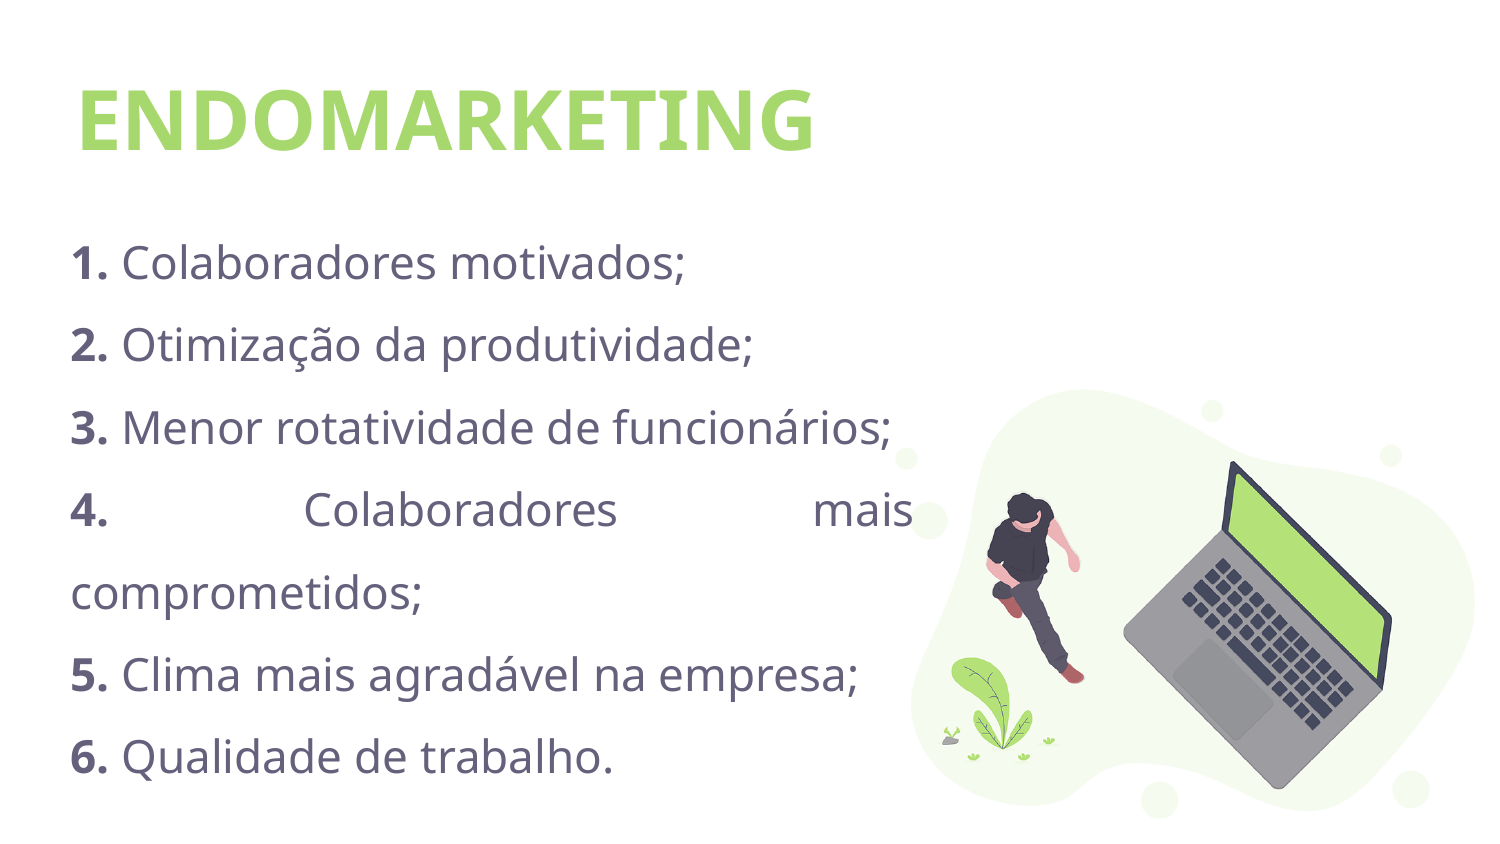

# ENDOMARKETING
1. Colaboradores motivados;
2. Otimização da produtividade;
3. Menor rotatividade de funcionários;
4. Colaboradores mais comprometidos;
5. Clima mais agradável na empresa;
6. Qualidade de trabalho.